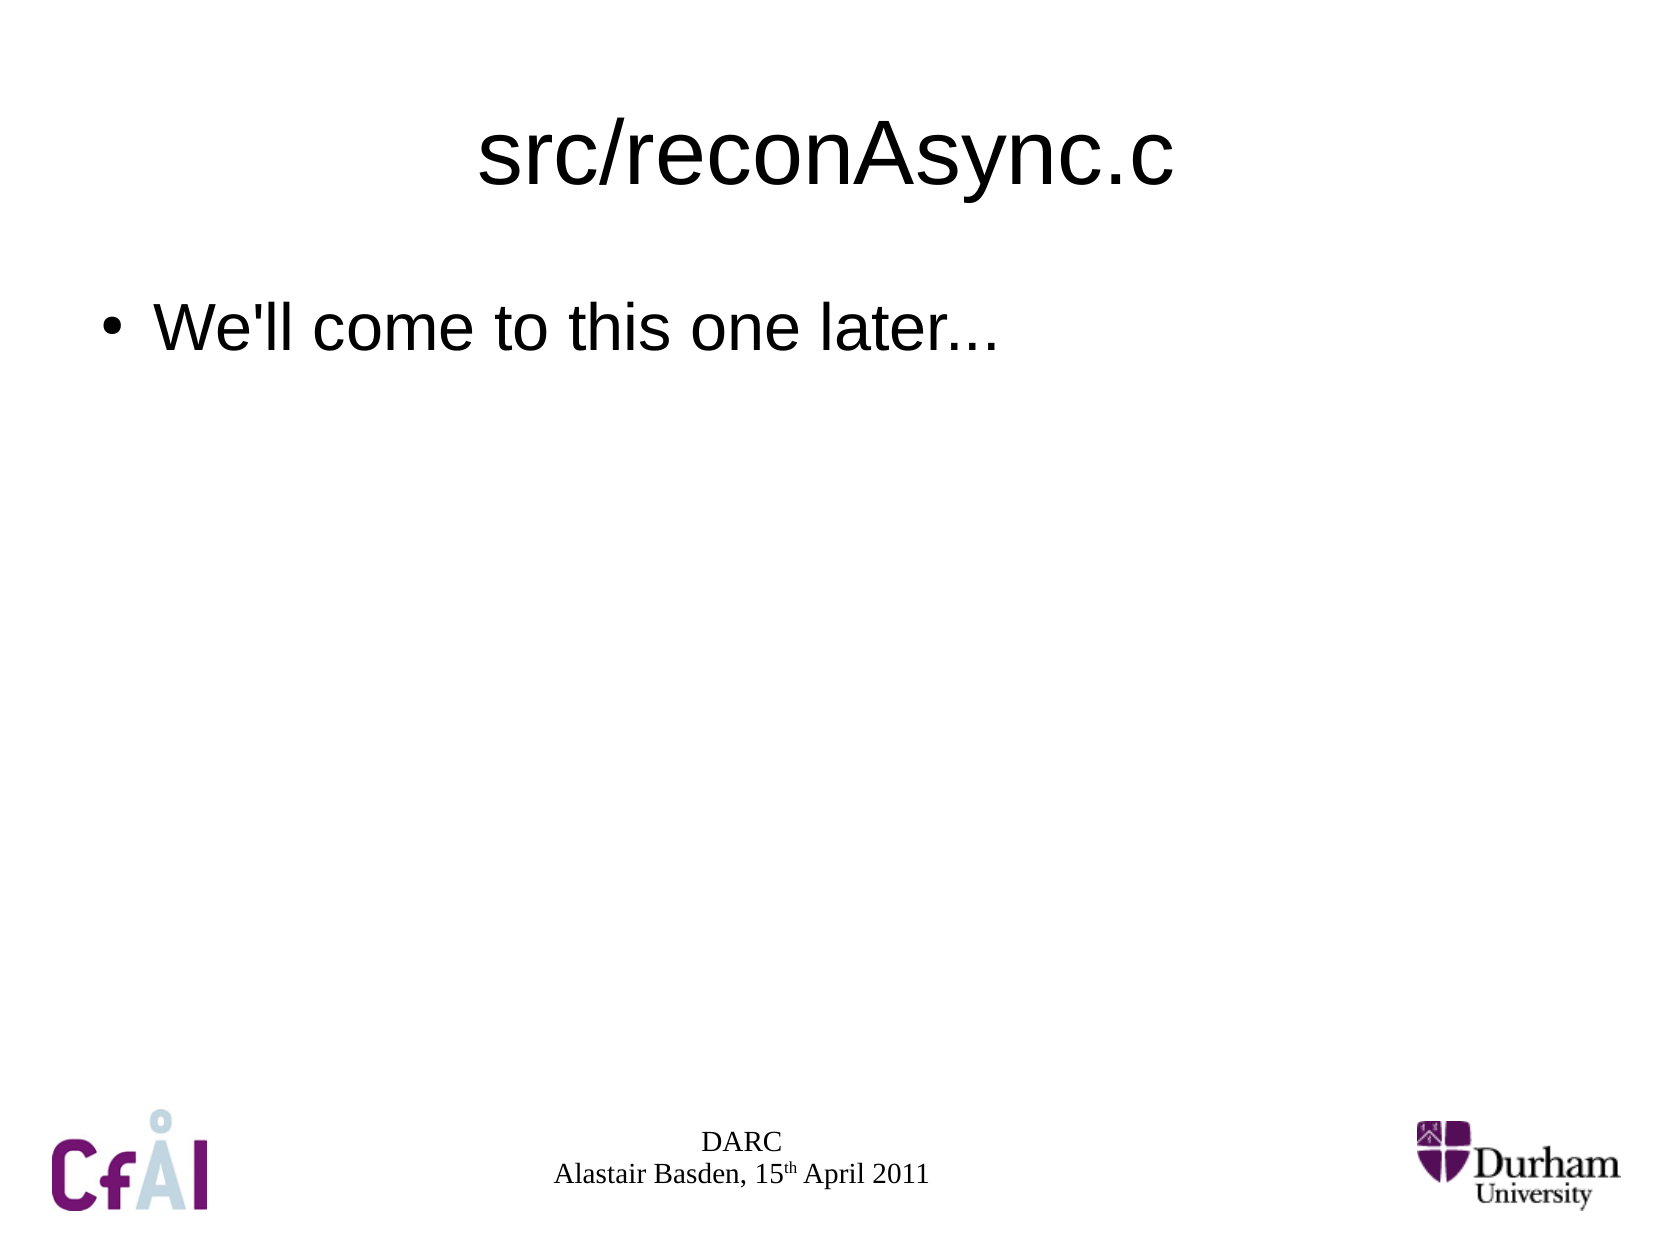

# src/reconAsync.c
We'll come to this one later...